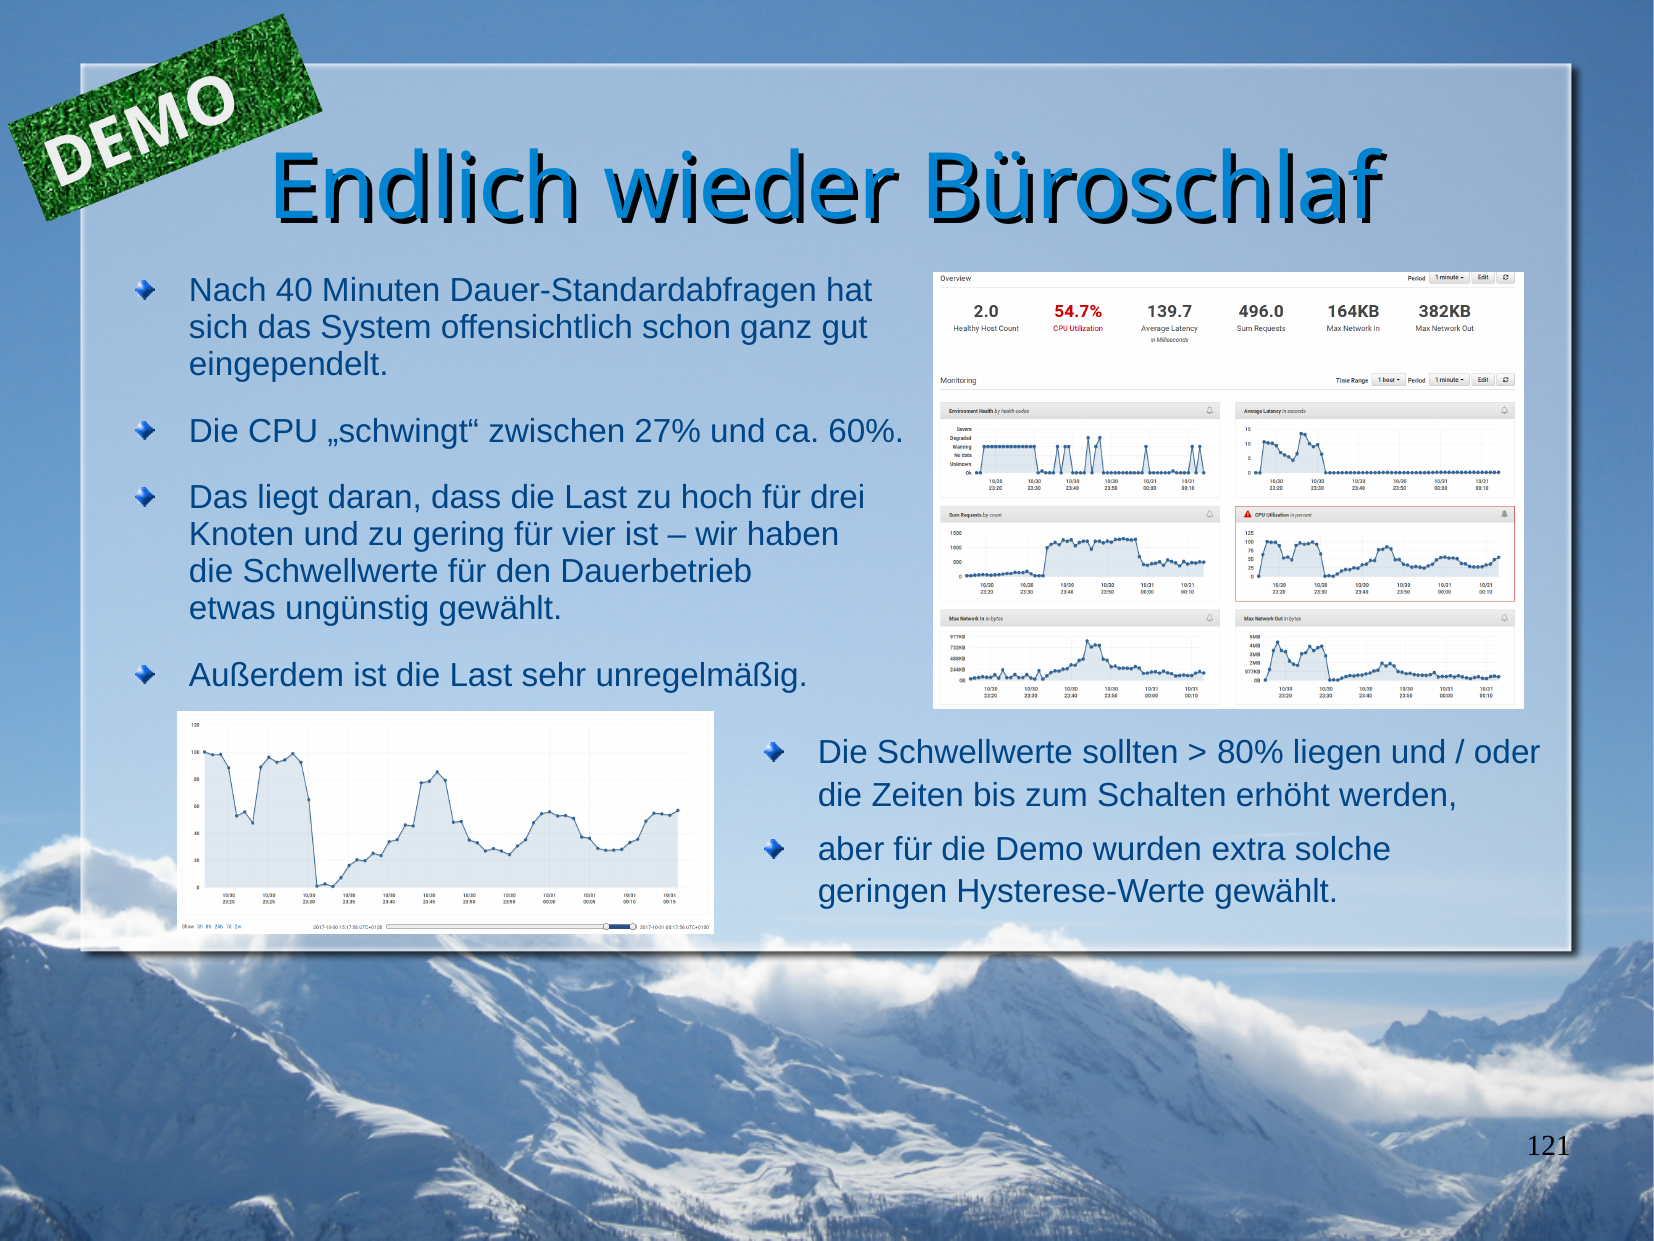

DEMO
# Endlich wieder Büroschlaf
Nach 40 Minuten Dauer-Standardabfragen hat
sich das System offensichtlich schon ganz gut
eingependelt.
Die CPU „schwingt“ zwischen 27% und ca. 60%.
Das liegt daran, dass die Last zu hoch für drei
Knoten und zu gering für vier ist – wir haben
die Schwellwerte für den Dauerbetrieb
etwas ungünstig gewählt.
Außerdem ist die Last sehr unregelmäßig.
Die Schwellwerte sollten > 80% liegen und / oder die Zeiten bis zum Schalten erhöht werden,
aber für die Demo wurden extra solche
geringen Hysterese-Werte gewählt.
121